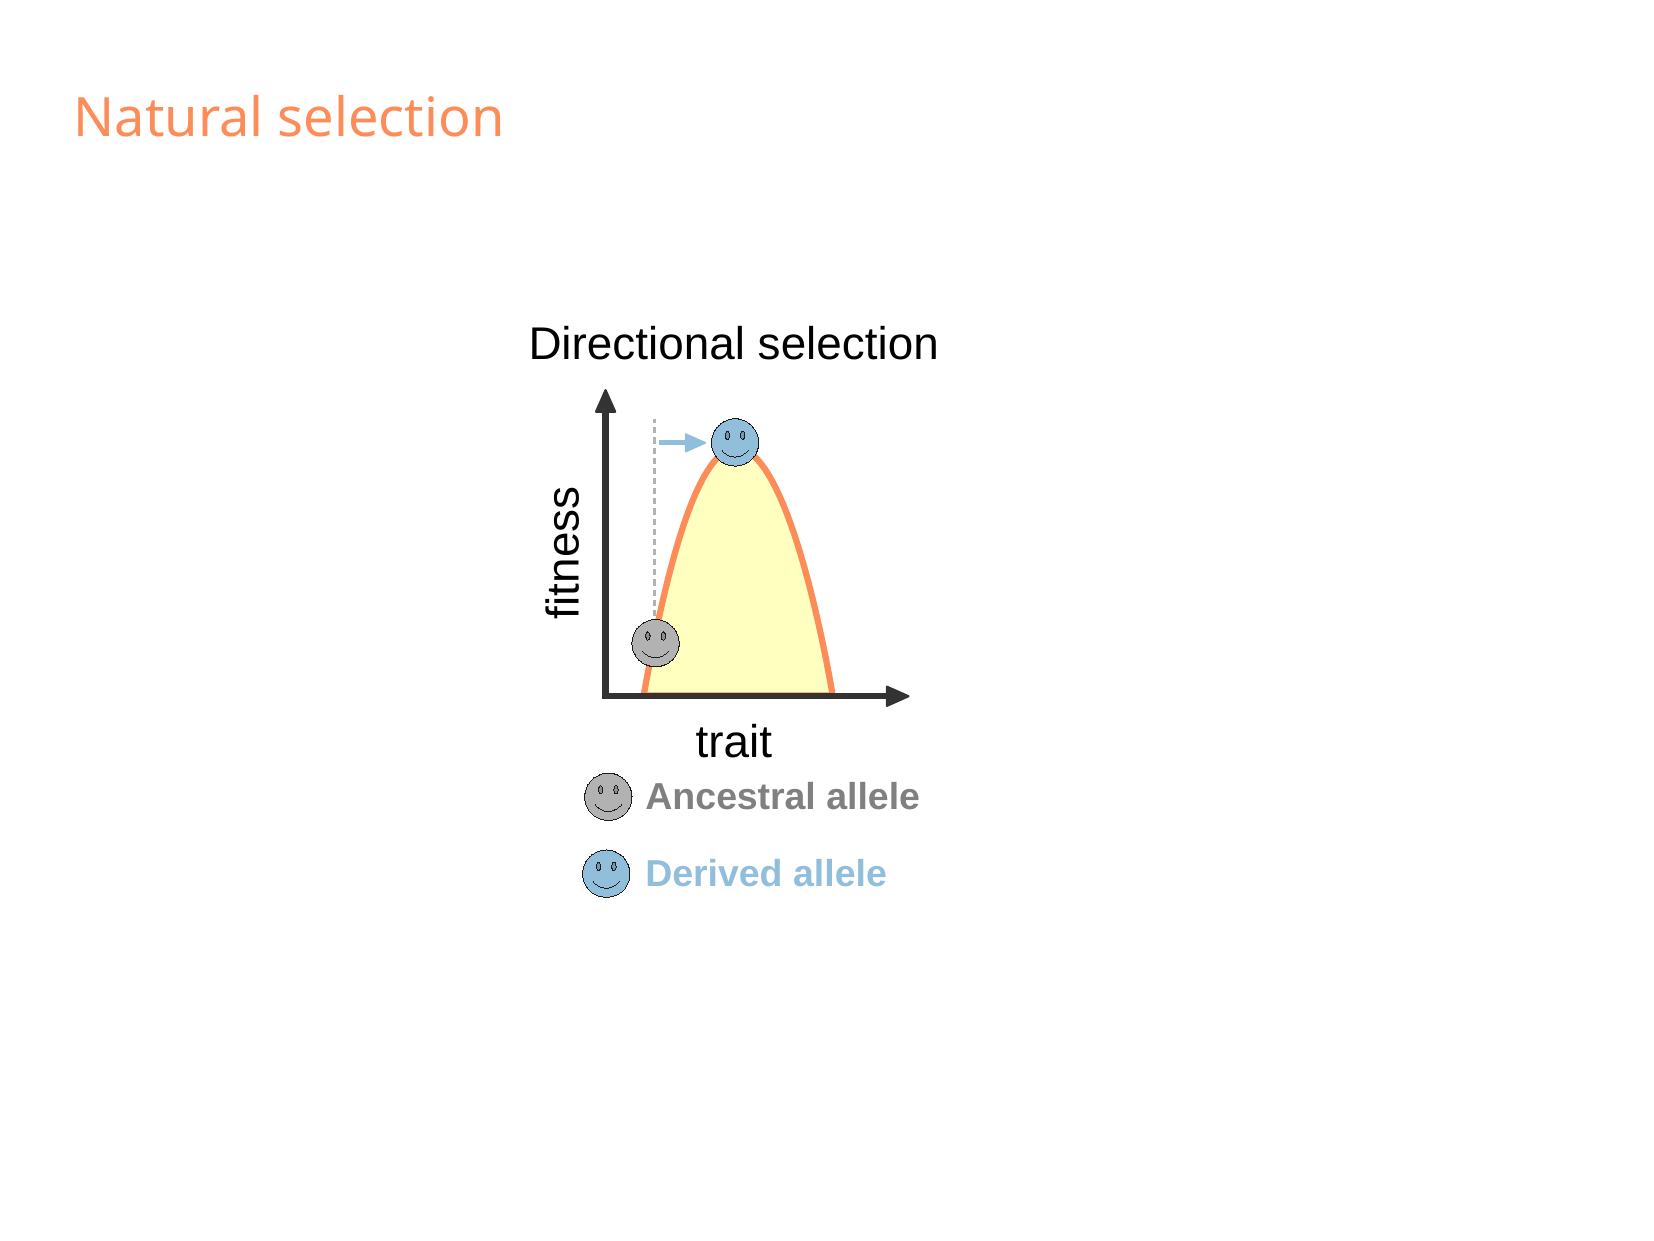

Natural selection
Directional selection
fitness
trait
Ancestral allele
Derived allele